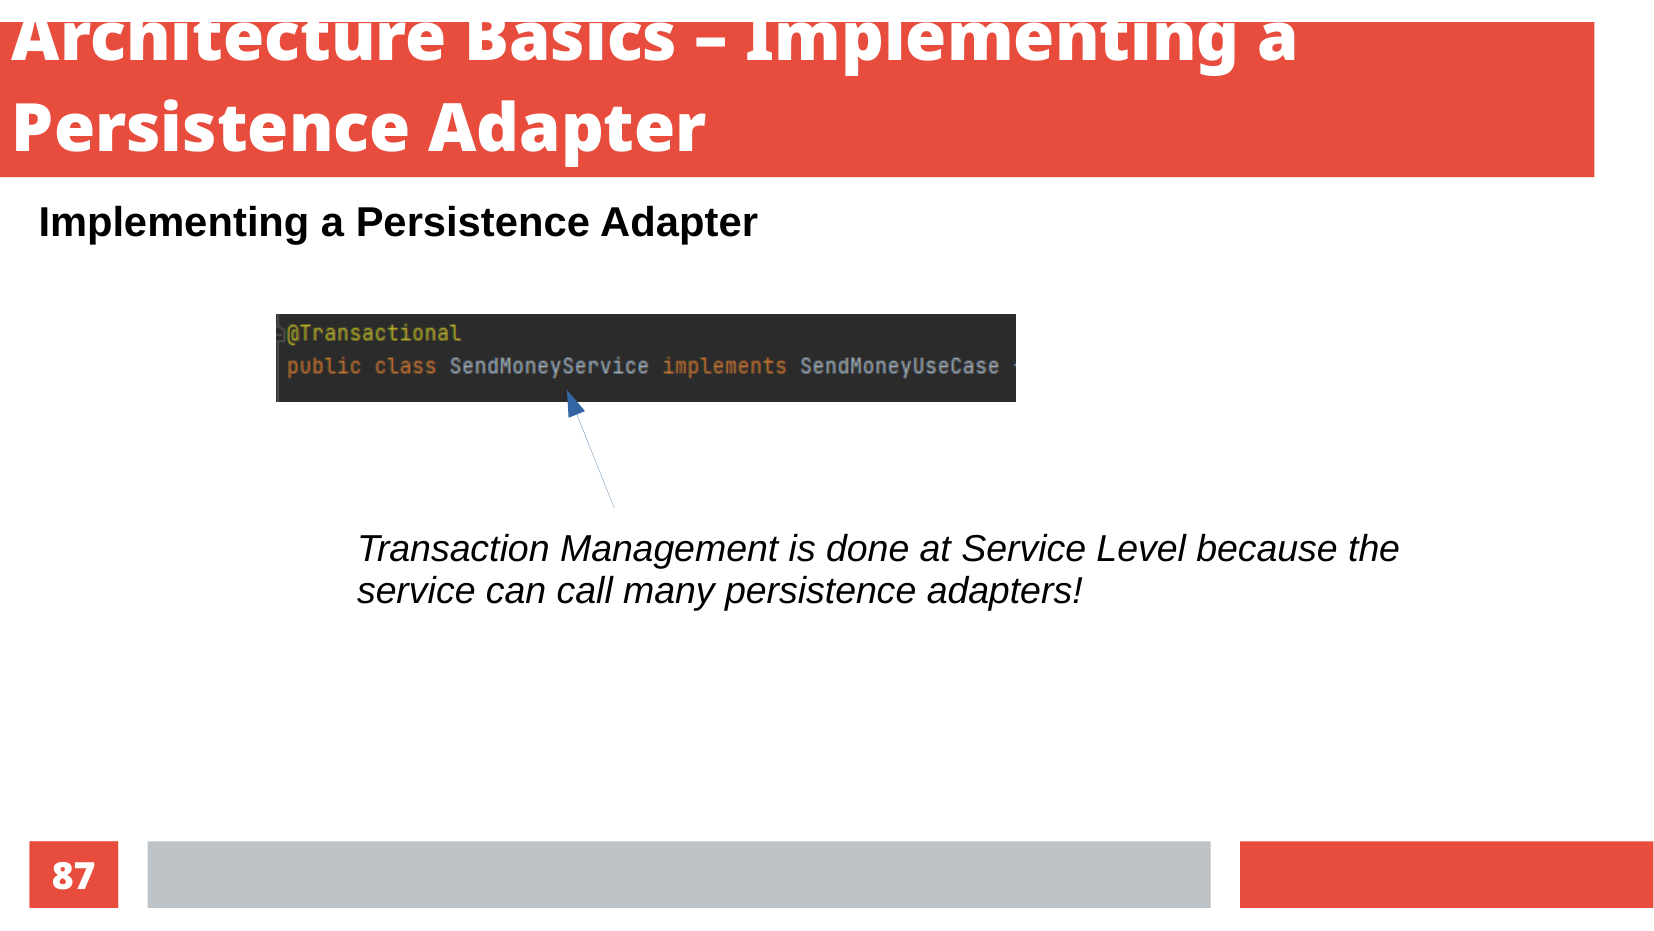

# Architecture Basics – Implementing a Persistence Adapter
Implementing a Persistence Adapter
Transaction Management is done at Service Level because the service can call many persistence adapters!
87